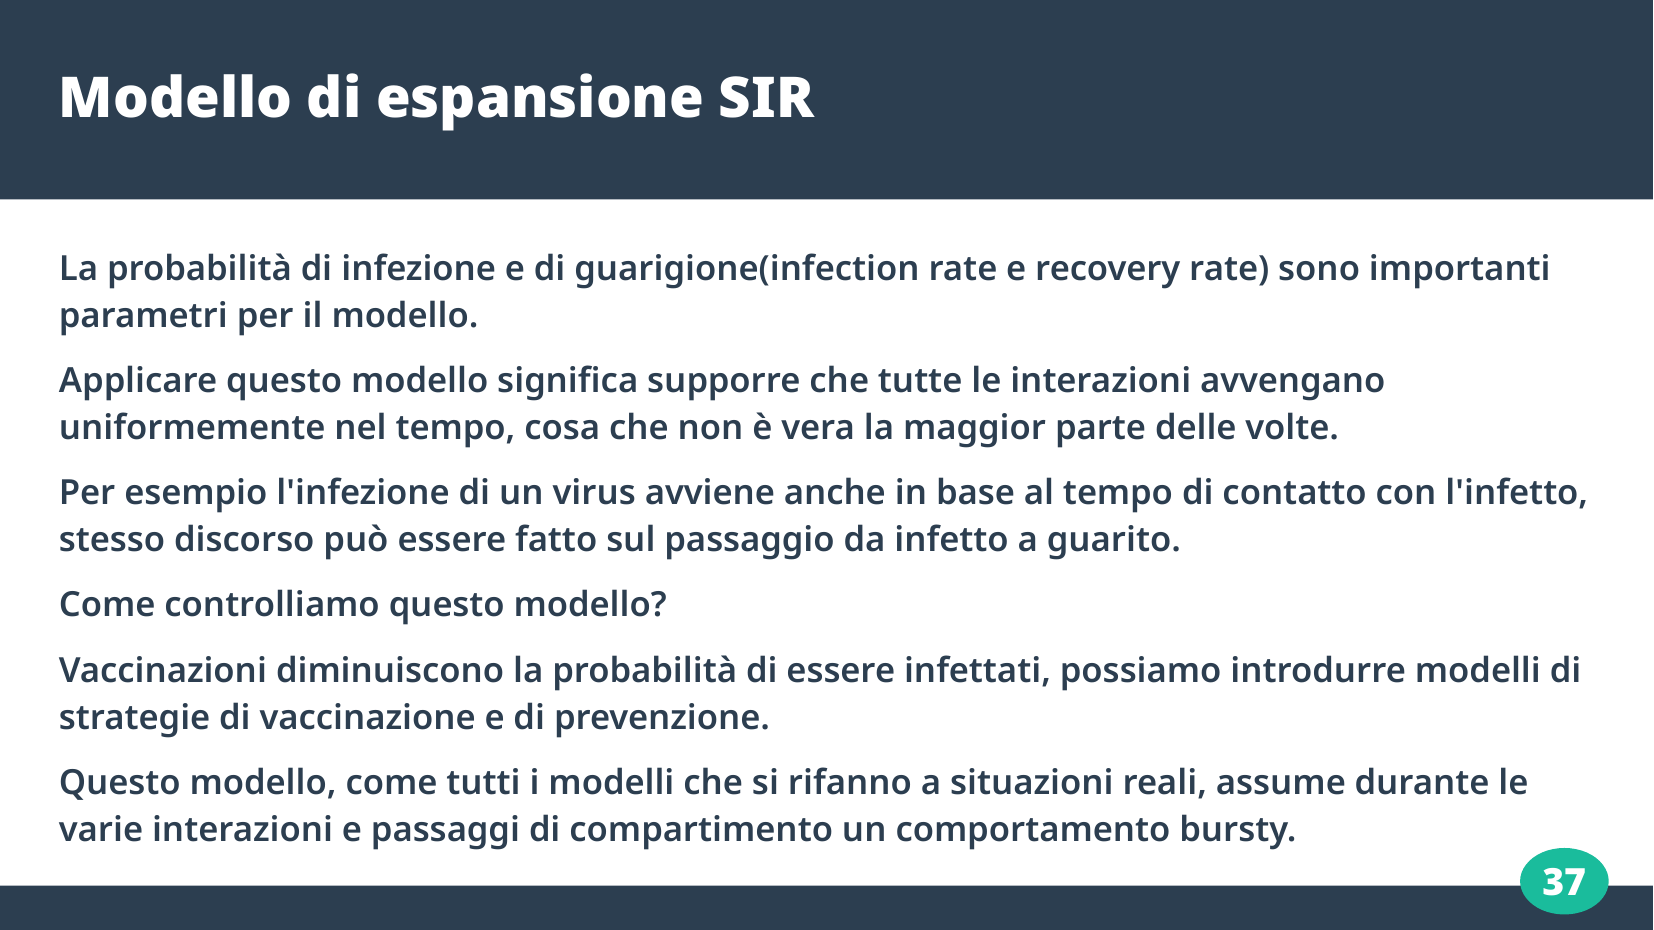

# Modello di espansione SIR
La probabilità di infezione e di guarigione(infection rate e recovery rate) sono importanti parametri per il modello.
Applicare questo modello significa supporre che tutte le interazioni avvengano uniformemente nel tempo, cosa che non è vera la maggior parte delle volte.
Per esempio l'infezione di un virus avviene anche in base al tempo di contatto con l'infetto, stesso discorso può essere fatto sul passaggio da infetto a guarito.
Come controlliamo questo modello?
Vaccinazioni diminuiscono la probabilità di essere infettati, possiamo introdurre modelli di strategie di vaccinazione e di prevenzione.
Questo modello, come tutti i modelli che si rifanno a situazioni reali, assume durante le varie interazioni e passaggi di compartimento un comportamento bursty.
37